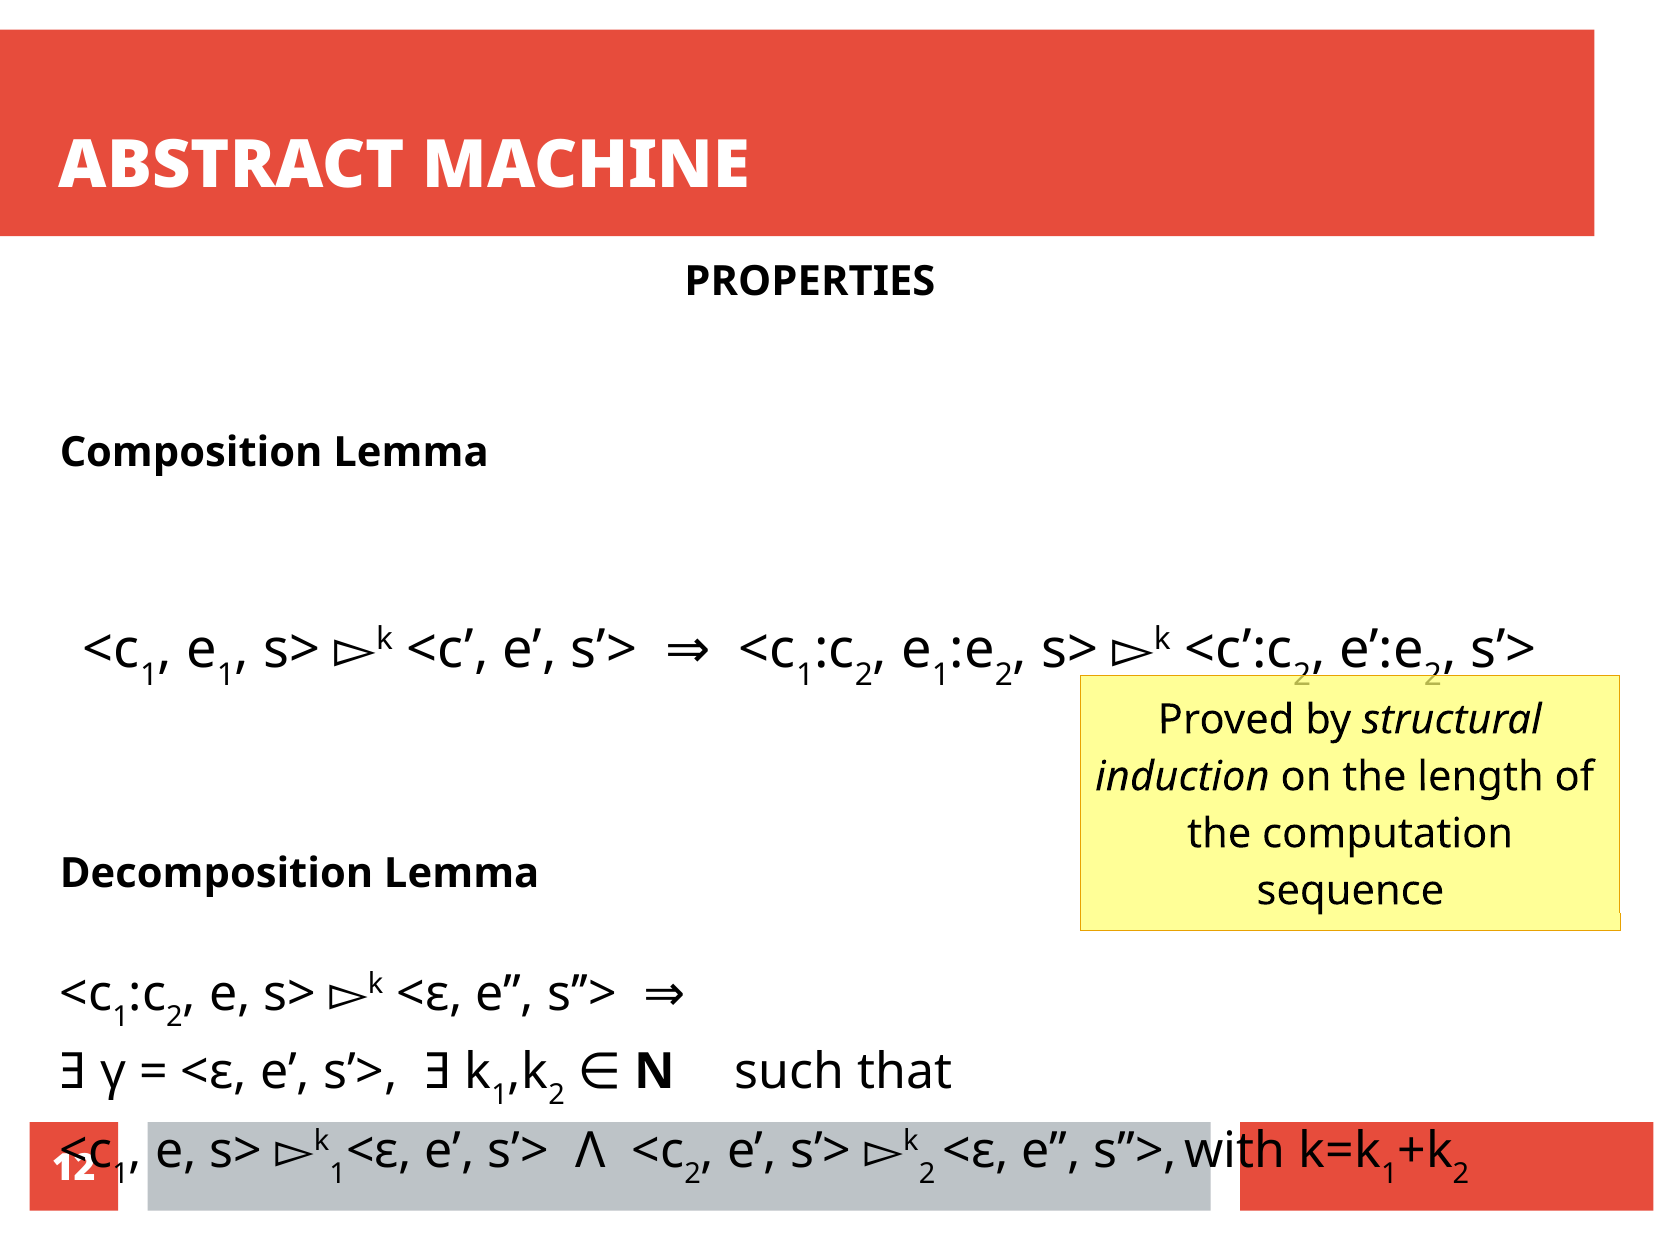

# ABSTRACT MACHINE
PROPERTIES
Composition Lemma
<c1, e1, s> ▻k <c’, e’, s’> ⇒ <c1:c2, e1:e2, s> ▻k <c’:c2, e’:e2, s’>
Decomposition Lemma
<c1:c2, e, s> ▻k <ε, e’’, s’’> ⇒
Ǝ γ = <ε, e’, s’>, Ǝ k1,k2 ∈ N 	such that
<c1, e, s> ▻k1<ε, e’, s’> Ʌ <c2, e’, s’> ▻k2 <ε, e’’, s’’>,	with k=k1+k2
Proved by structural
induction on the length of
the computation
sequence
12